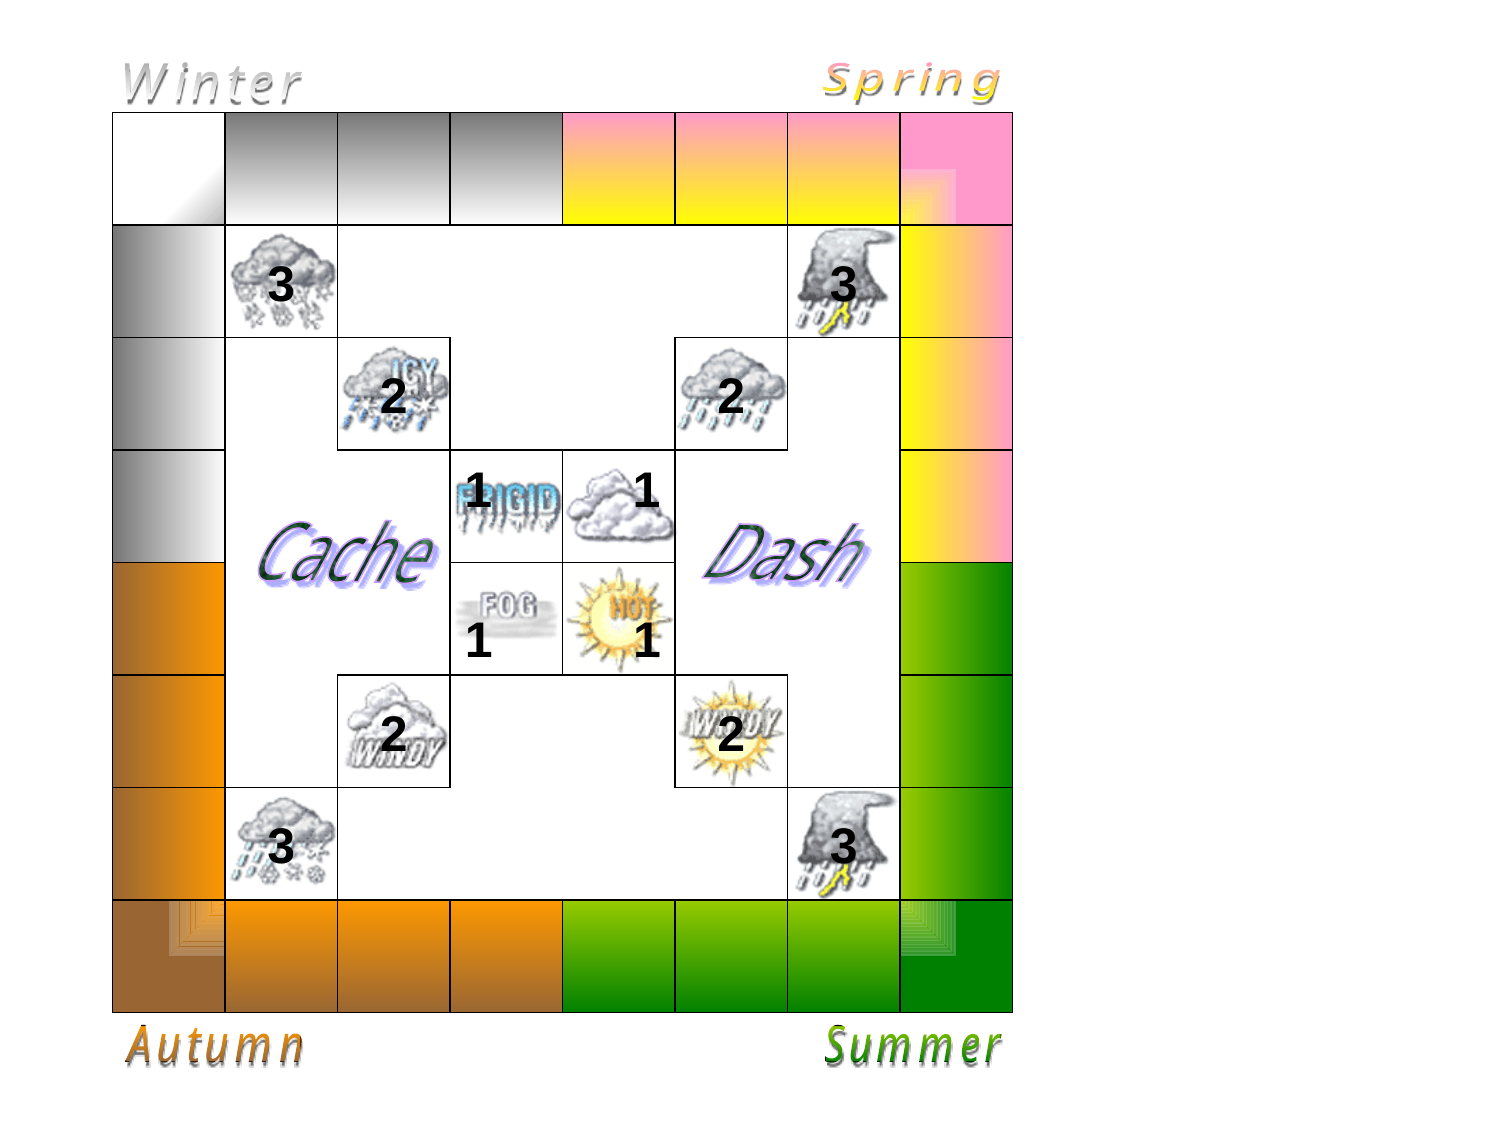

Winter
Spring
3
3
2
2
1
 1
Cache
Dash
1
 1
2
2
3
3
Autumn
Summer